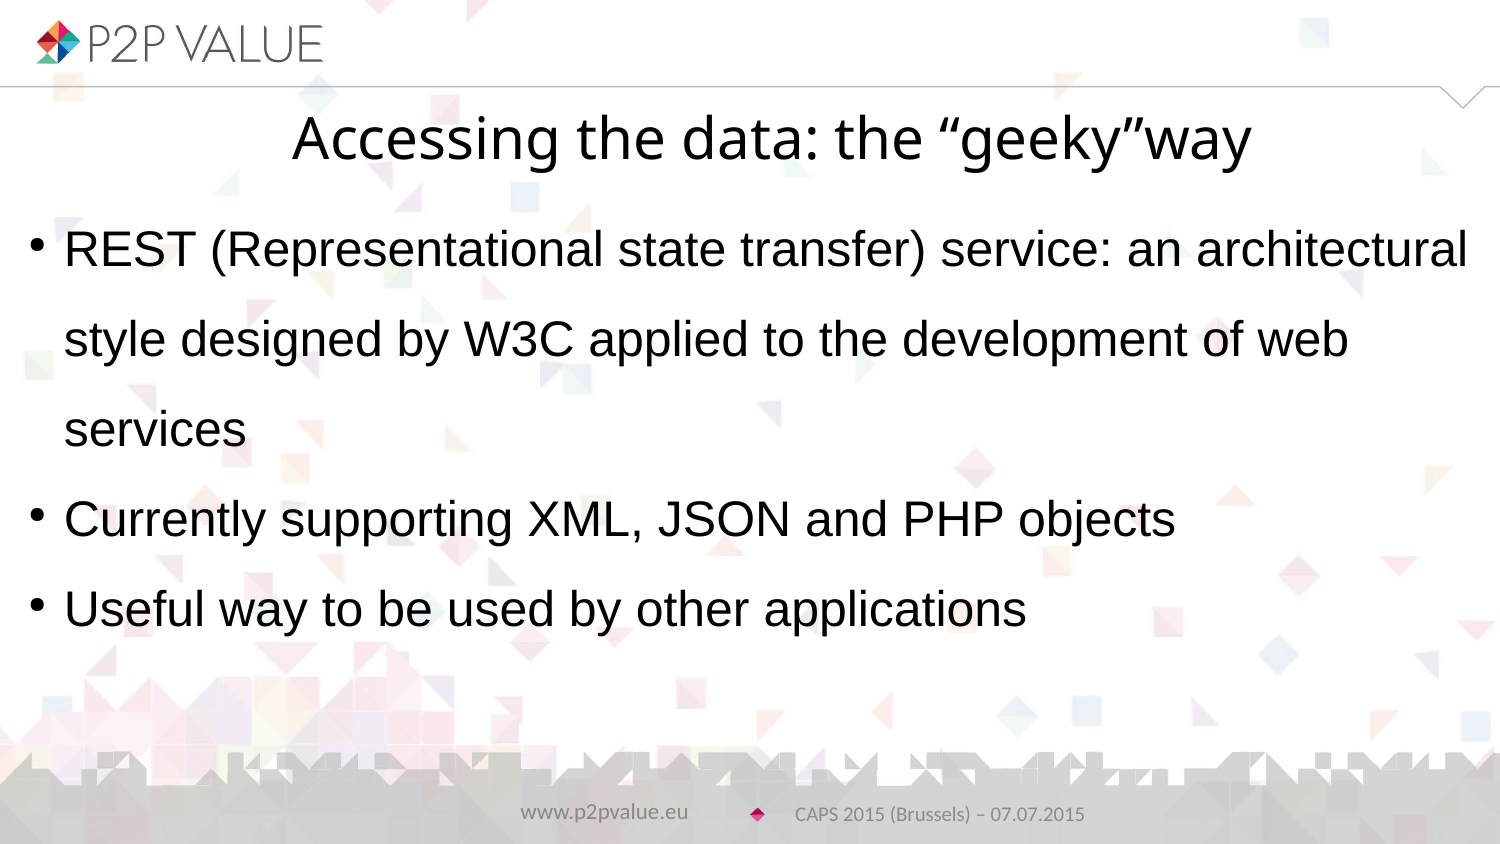

# Accessing the data: the “geeky”way
REST (Representational state transfer) service: an architectural style designed by W3C applied to the development of web services
Currently supporting XML, JSON and PHP objects
Useful way to be used by other applications
www.p2pvalue.eu
CAPS 2015 (Brussels) – 07.07.2015